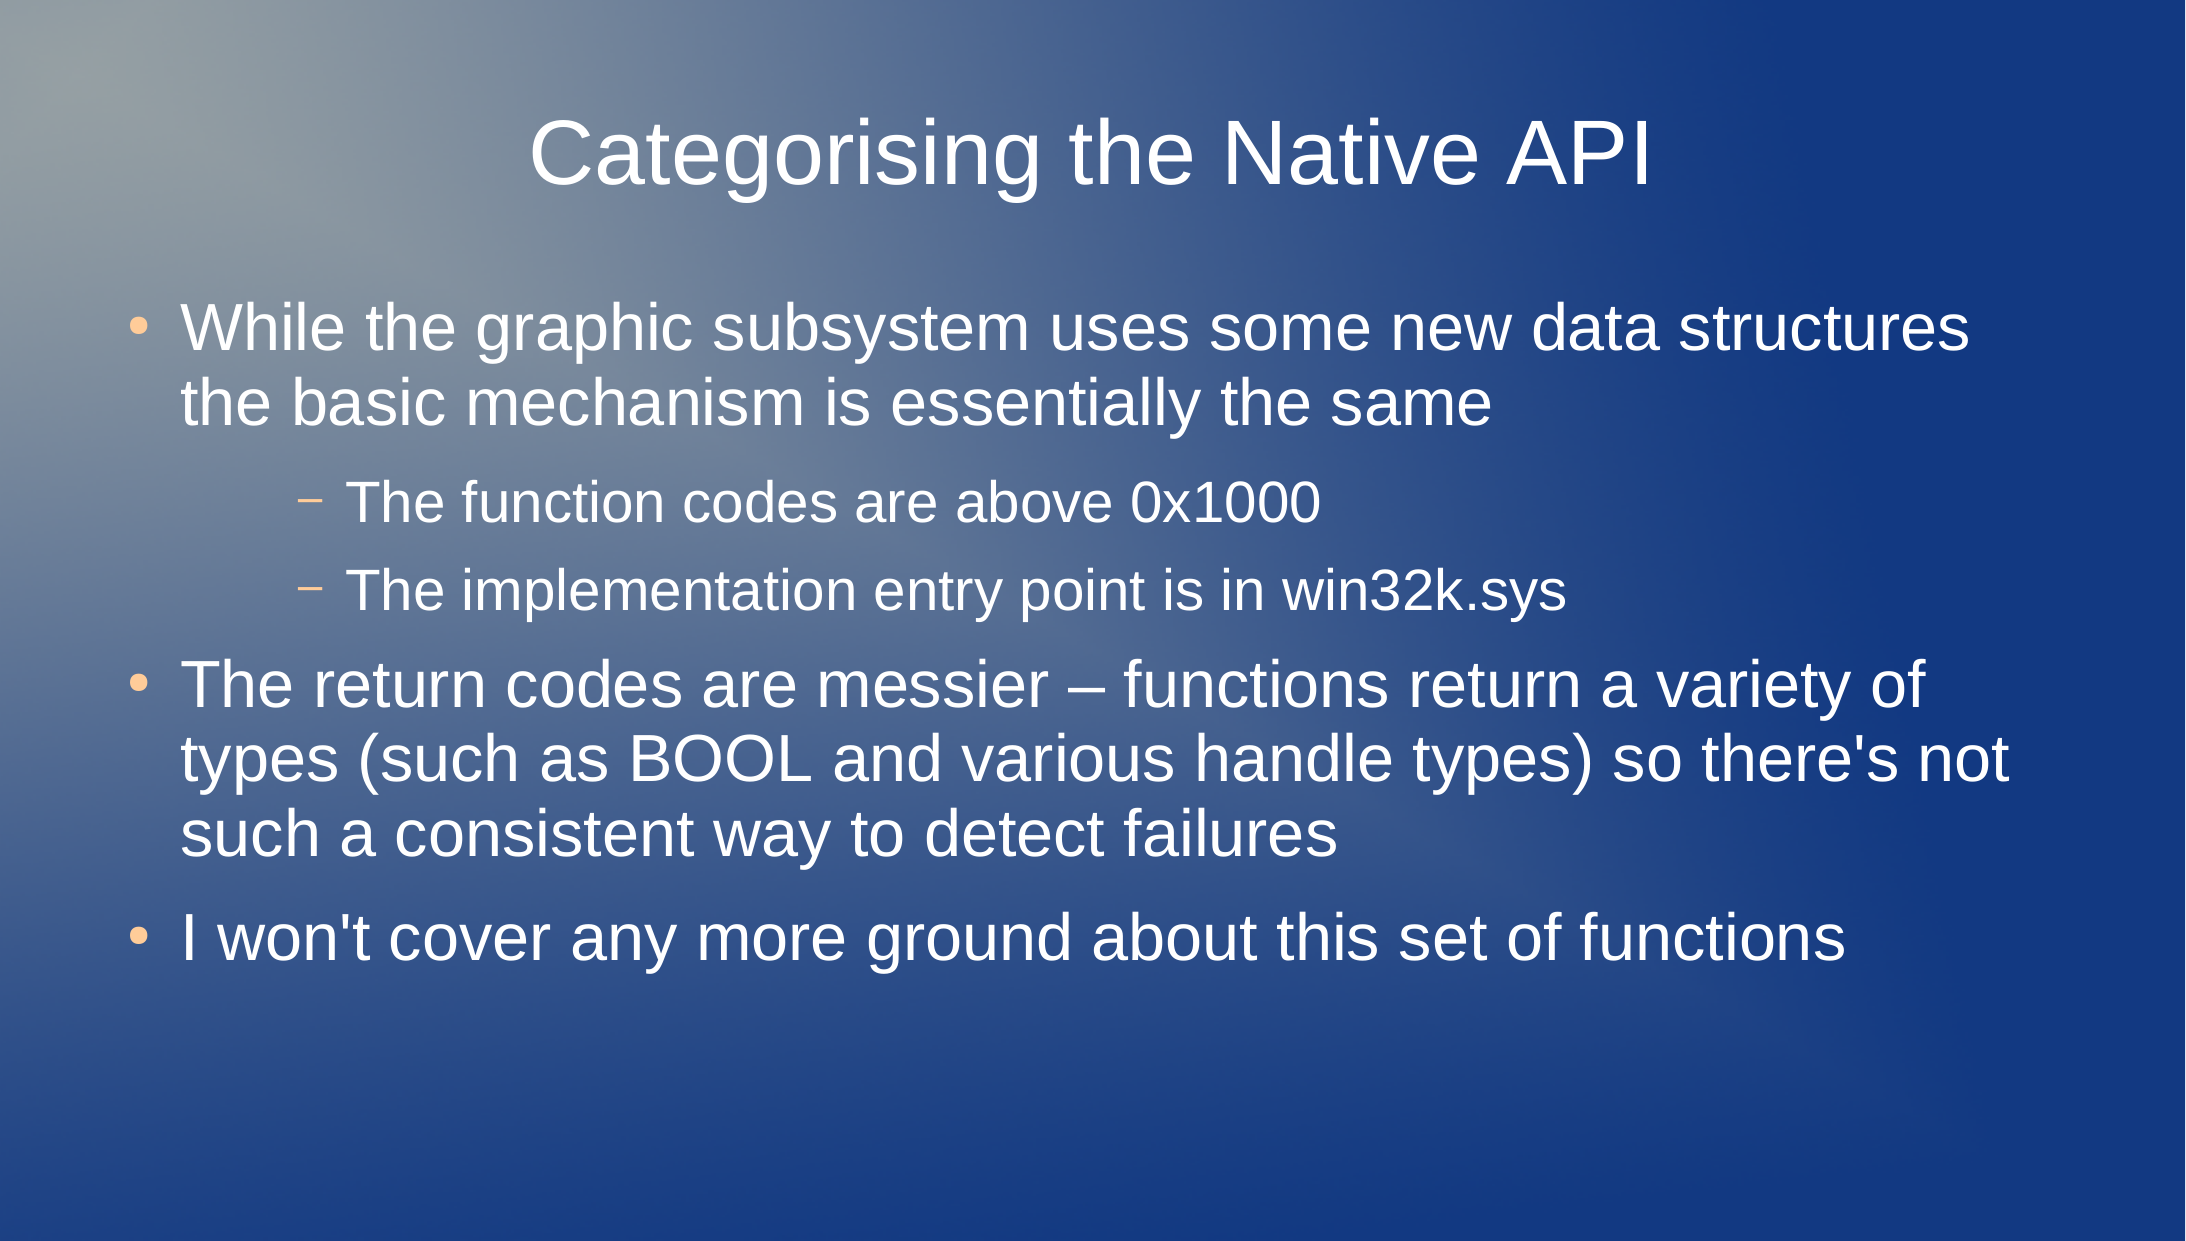

# Categorising the Native API
While the graphic subsystem uses some new data structures the basic mechanism is essentially the same
The function codes are above 0x1000
The implementation entry point is in win32k.sys
The return codes are messier – functions return a variety of types (such as BOOL and various handle types) so there's not such a consistent way to detect failures
I won't cover any more ground about this set of functions